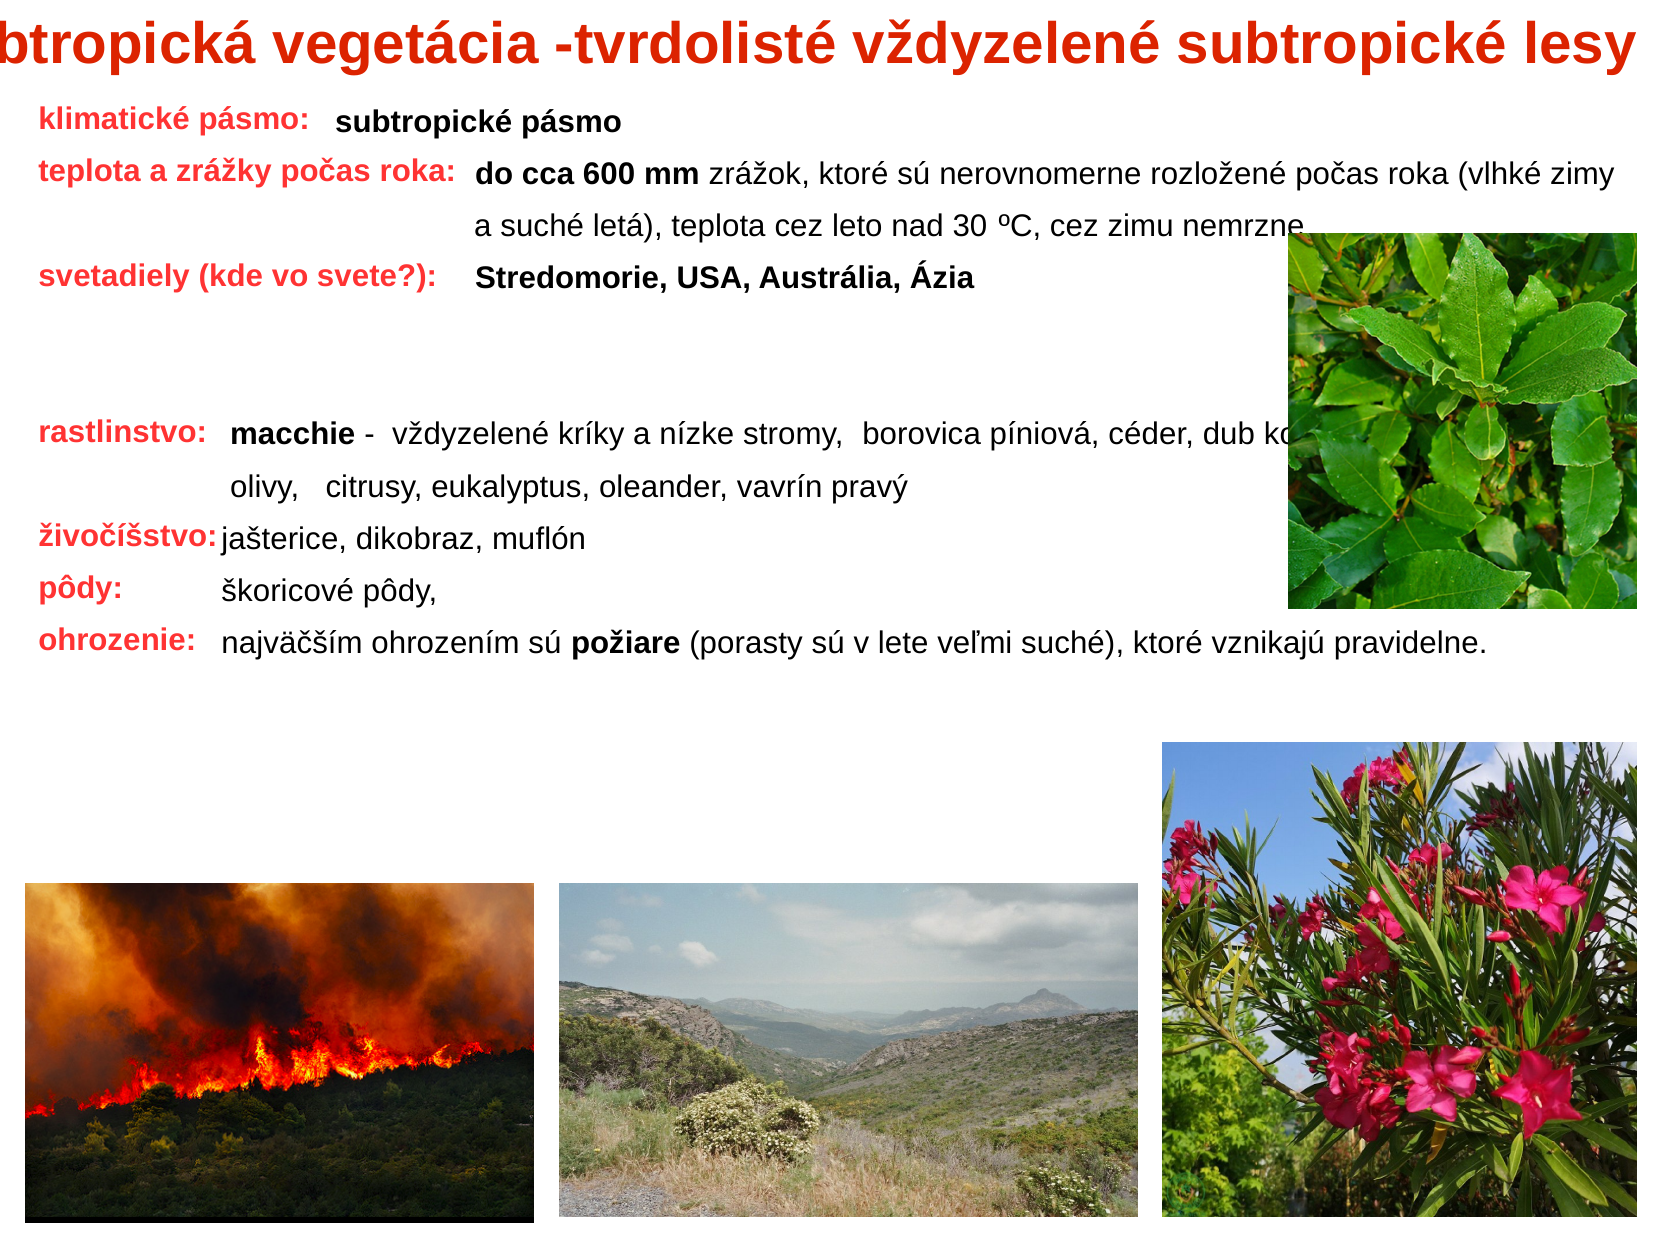

Subtropická vegetácia -tvrdolisté vždyzelené subtropické lesy
klimatické pásmo:
teplota a zrážky počas roka:
svetadiely (kde vo svete?):
rastlinstvo:
živočíšstvo:
pôdy:
ohrozenie:
 subtropické pásmo
 do cca 600 mm zrážok, ktoré sú nerovnomerne rozložené počas roka (vlhké zimy
 a suché letá), teplota cez leto nad 30 ºC, cez zimu nemrzne
 Stredomorie, USA, Austrália, Ázia
 macchie - vždyzelené kríky a nízke stromy, borovica píniová, céder, dub korkový,
 olivy, citrusy, eukalyptus, oleander, vavrín pravý
jašterice, dikobraz, muflón
škoricové pôdy,
najväčším ohrozením sú požiare (porasty sú v lete veľmi suché), ktoré vznikajú pravidelne.